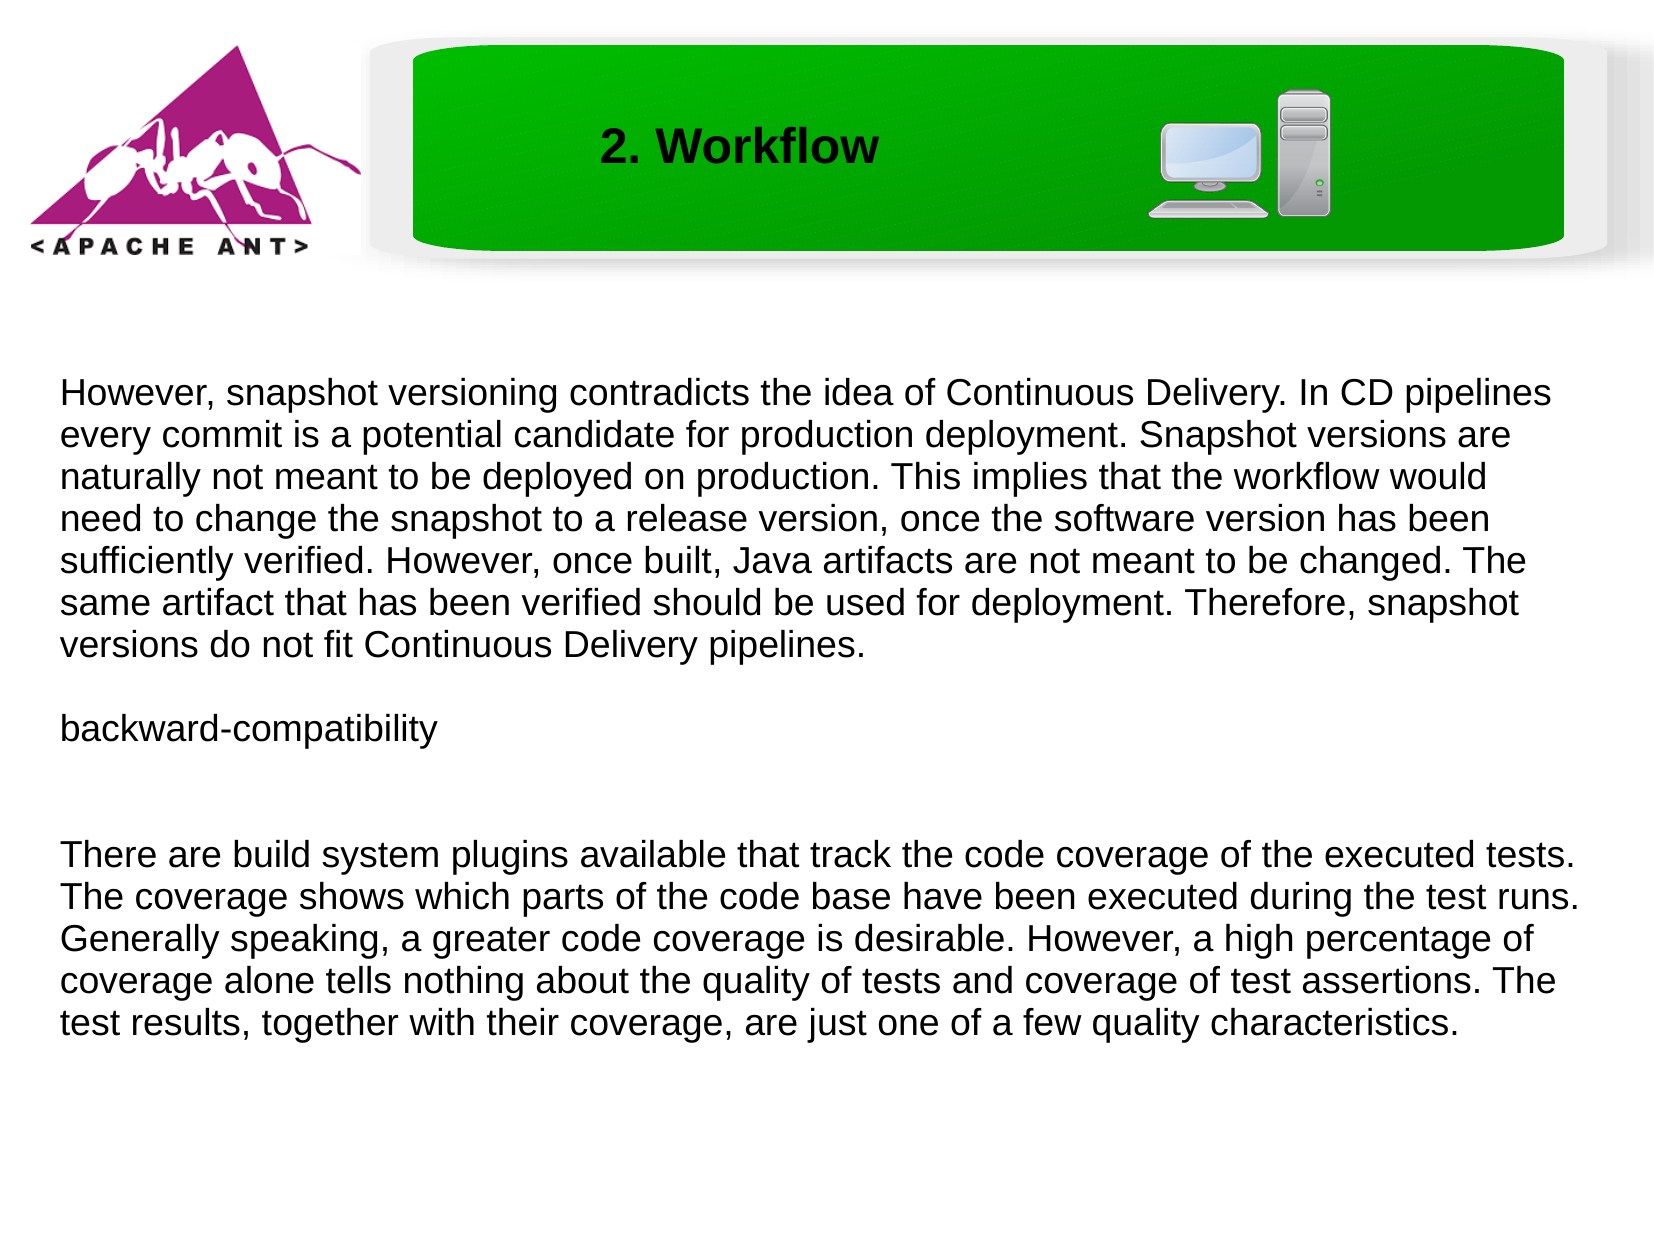

2. Workflow
However, snapshot versioning contradicts the idea of Continuous Delivery. In CD pipelines
every commit is a potential candidate for production deployment. Snapshot versions are
naturally not meant to be deployed on production. This implies that the workflow would
need to change the snapshot to a release version, once the software version has been
sufficiently verified. However, once built, Java artifacts are not meant to be changed. The
same artifact that has been verified should be used for deployment. Therefore, snapshot
versions do not fit Continuous Delivery pipelines.
backward-compatibility
There are build system plugins available that track the code coverage of the executed tests.
The coverage shows which parts of the code base have been executed during the test runs.
Generally speaking, a greater code coverage is desirable. However, a high percentage of
coverage alone tells nothing about the quality of tests and coverage of test assertions. The
test results, together with their coverage, are just one of a few quality characteristics.